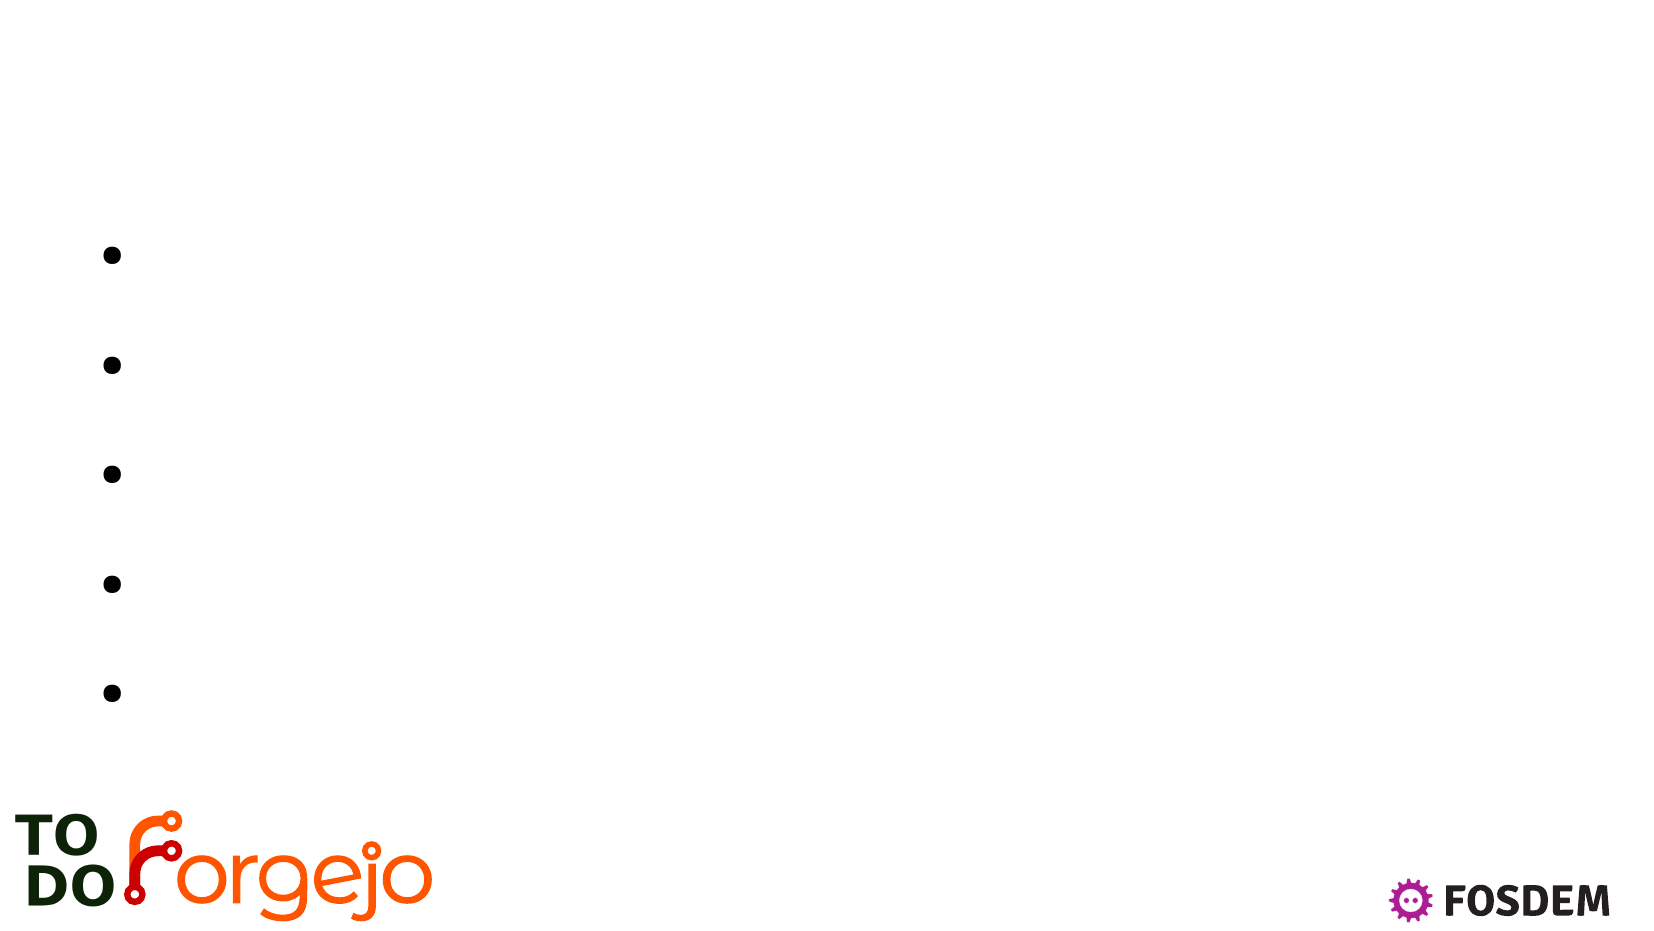

# Create application
npm create vuetify@latest
npm run dev
wget https://codeberg.org/swagger.v1.json
npx orval --config orval.config.ts
30kLoC swagger file → 60kLoC ts file